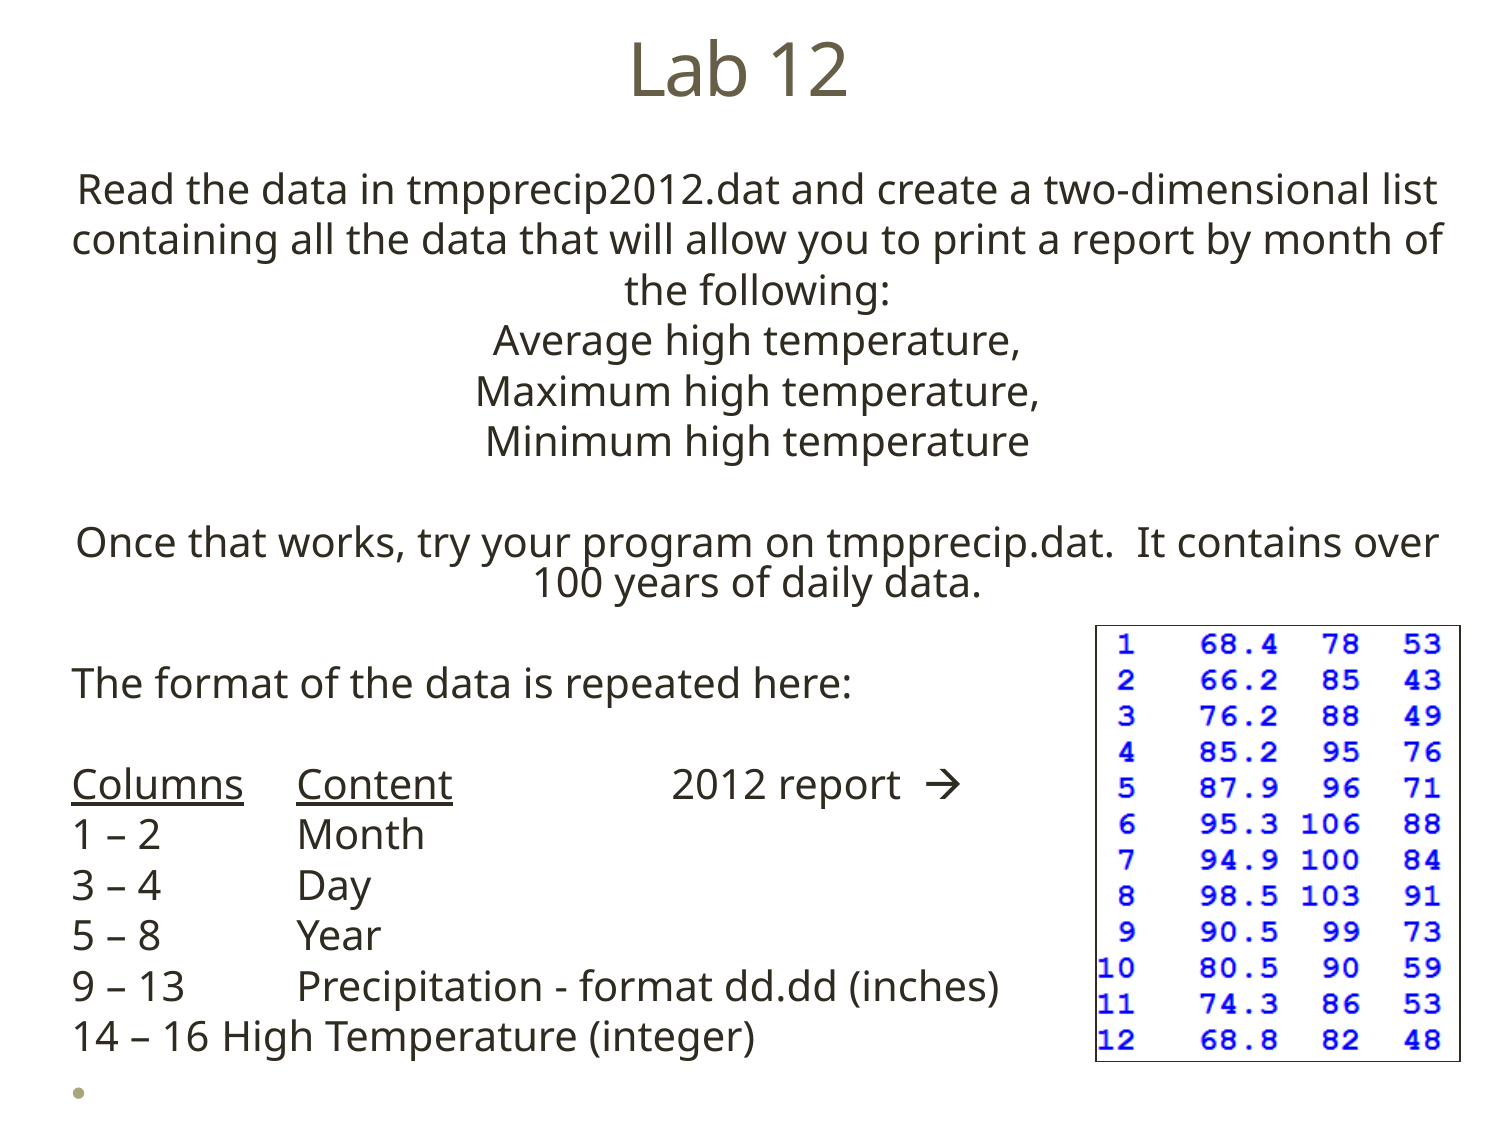

# Lab 12
Read the data in tmpprecip2012.dat and create a two-dimensional list containing all the data that will allow you to print a report by month of the following:
Average high temperature,
Maximum high temperature,
Minimum high temperature
Once that works, try your program on tmpprecip.dat. It contains over 100 years of daily data.
The format of the data is repeated here:
Columns 	Content			2012 report 
1 – 2		Month
3 – 4		Day
5 – 8		Year
9 – 13		Precipitation - format dd.dd (inches)
14 – 16	High Temperature (integer)